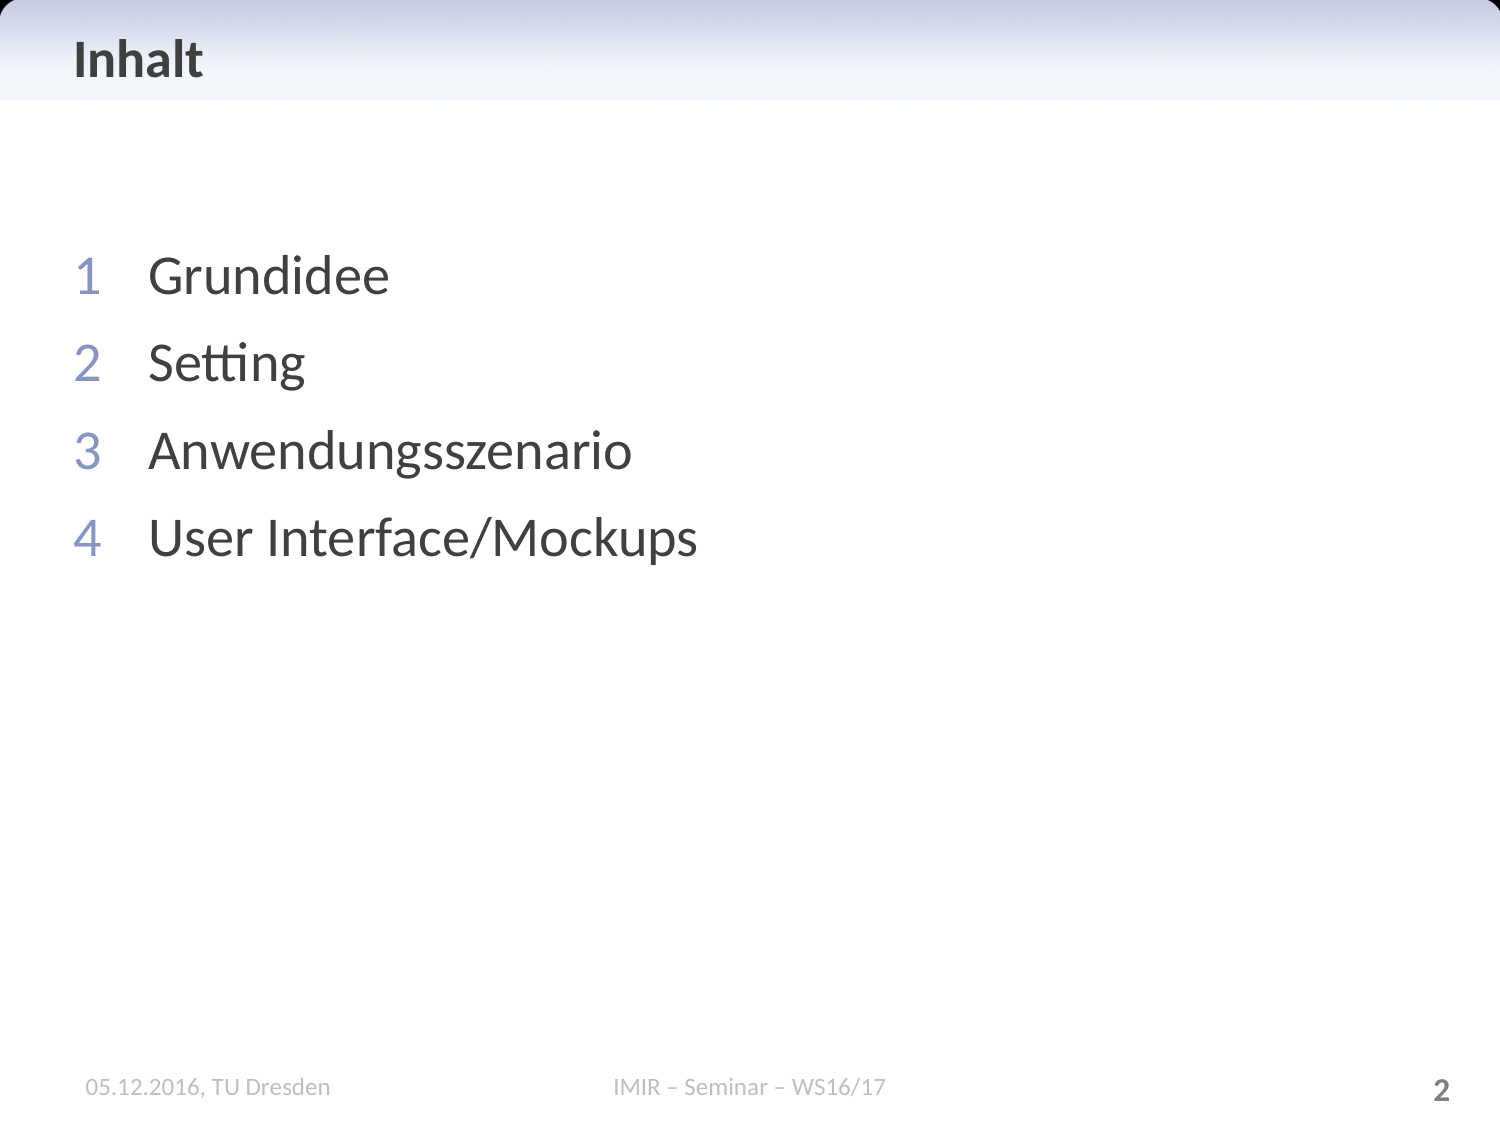

Inhalt
# Grundidee
Setting
Anwendungsszenario
User Interface/Mockups